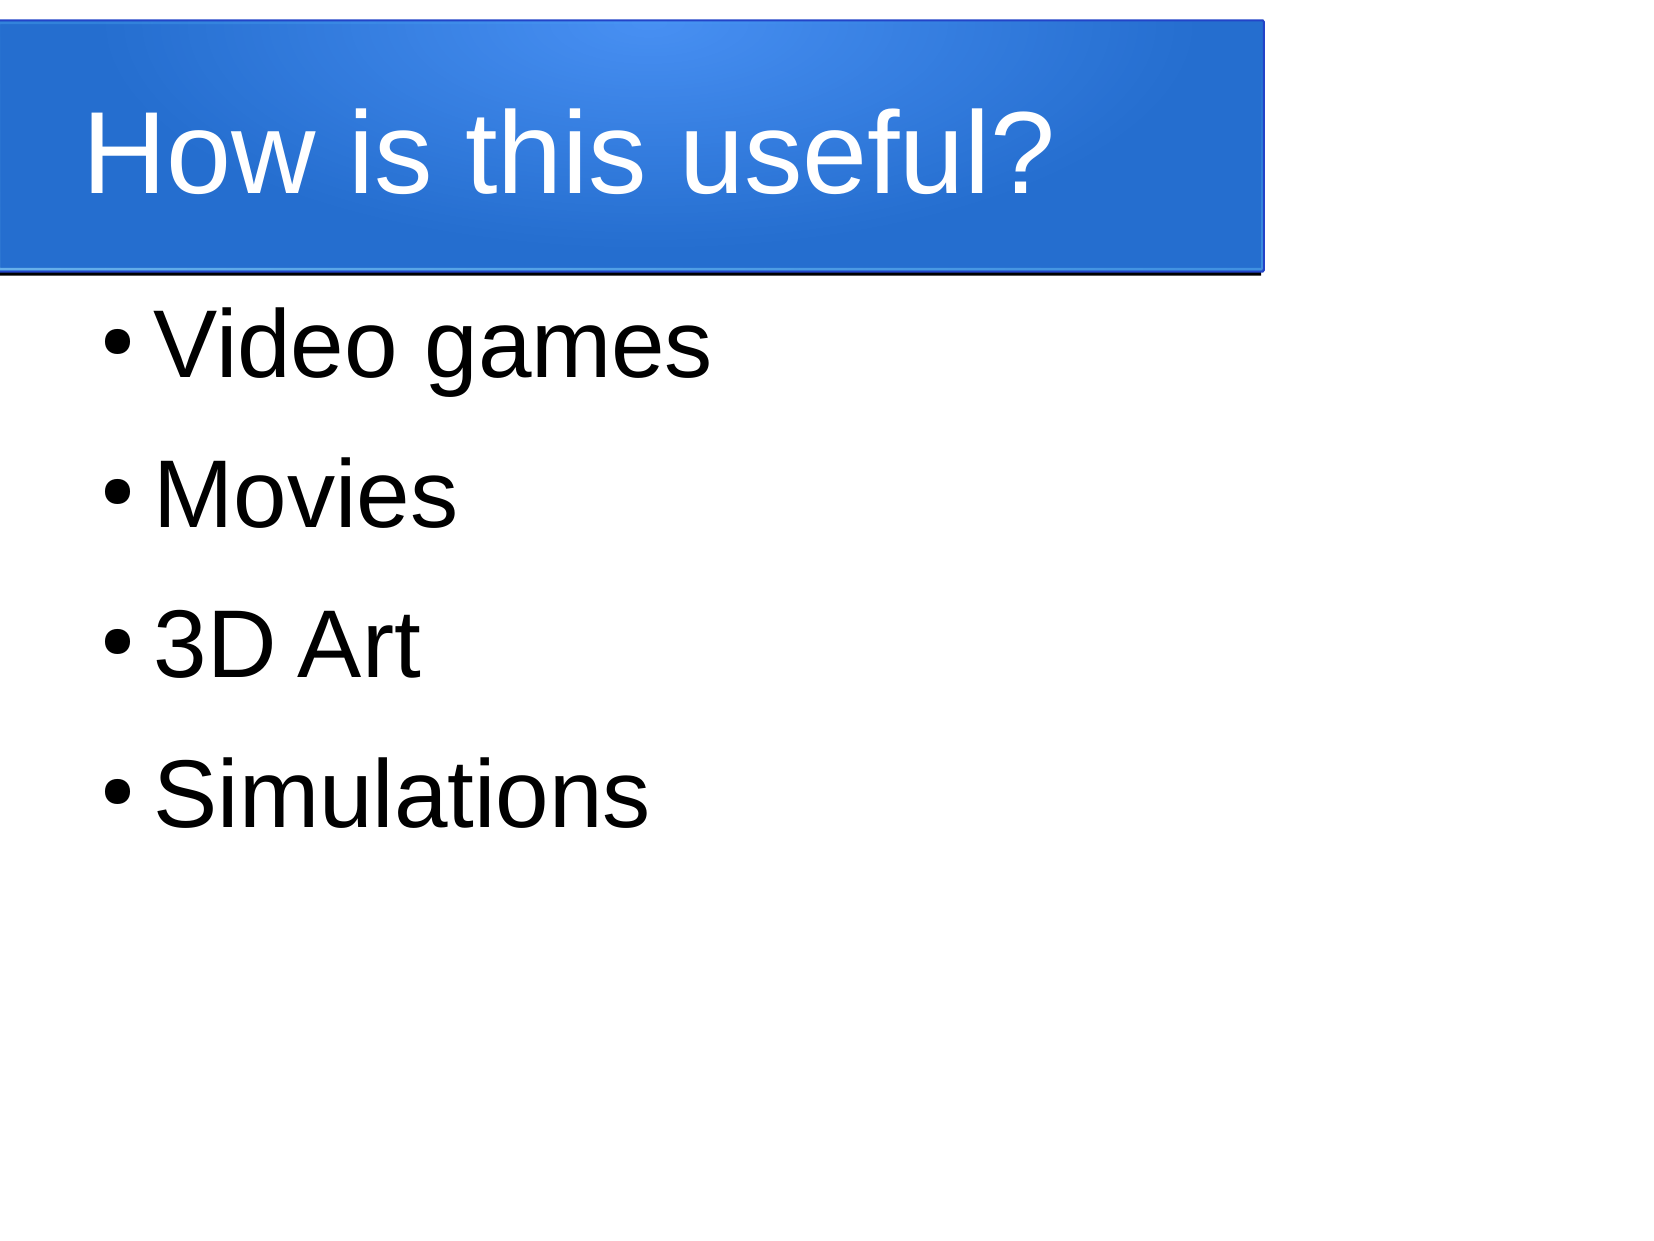

# How is this useful?
Video games
Movies
3D Art
Simulations